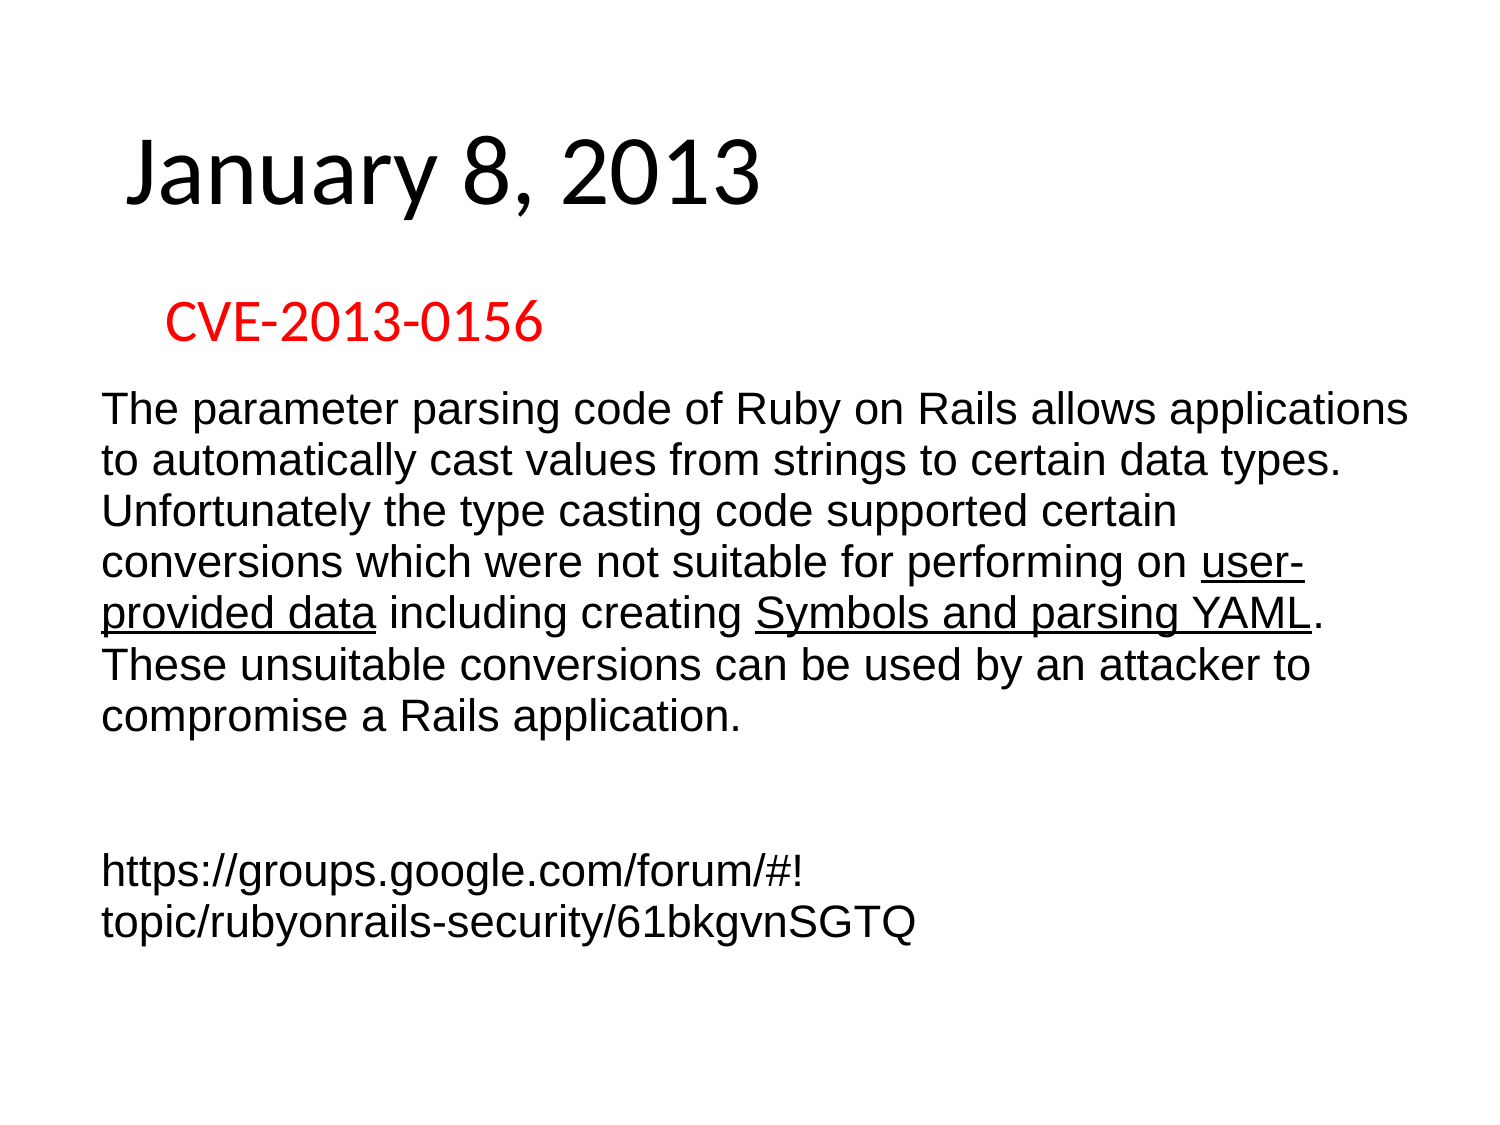

# January 8, 2013
CVE-2013-0156
The parameter parsing code of Ruby on Rails allows applications to automatically cast values from strings to certain data types. Unfortunately the type casting code supported certain conversions which were not suitable for performing on user-provided data including creating Symbols and parsing YAML. These unsuitable conversions can be used by an attacker to compromise a Rails application.
https://groups.google.com/forum/#! topic/rubyonrails-security/61bkgvnSGTQ